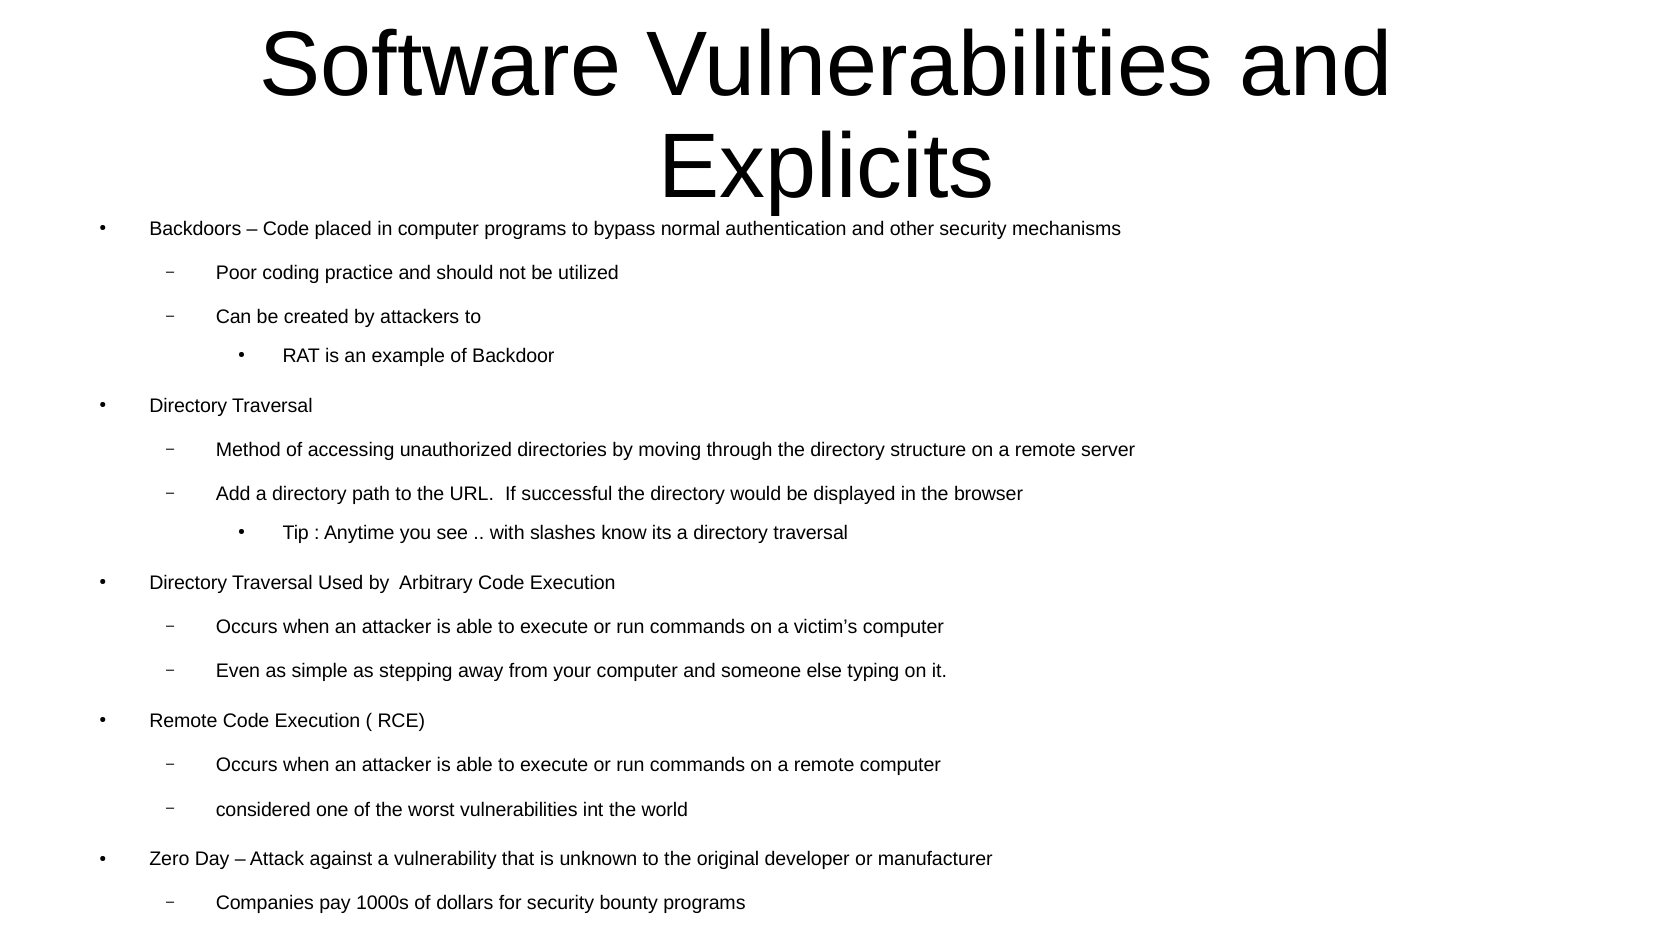

# Software Vulnerabilities and Explicits
Backdoors – Code placed in computer programs to bypass normal authentication and other security mechanisms
Poor coding practice and should not be utilized
Can be created by attackers to
RAT is an example of Backdoor
Directory Traversal
Method of accessing unauthorized directories by moving through the directory structure on a remote server
Add a directory path to the URL. If successful the directory would be displayed in the browser
Tip : Anytime you see .. with slashes know its a directory traversal
Directory Traversal Used by Arbitrary Code Execution
Occurs when an attacker is able to execute or run commands on a victim’s computer
Even as simple as stepping away from your computer and someone else typing on it.
Remote Code Execution ( RCE)
Occurs when an attacker is able to execute or run commands on a remote computer
considered one of the worst vulnerabilities int the world
Zero Day – Attack against a vulnerability that is unknown to the original developer or manufacturer
Companies pay 1000s of dollars for security bounty programs